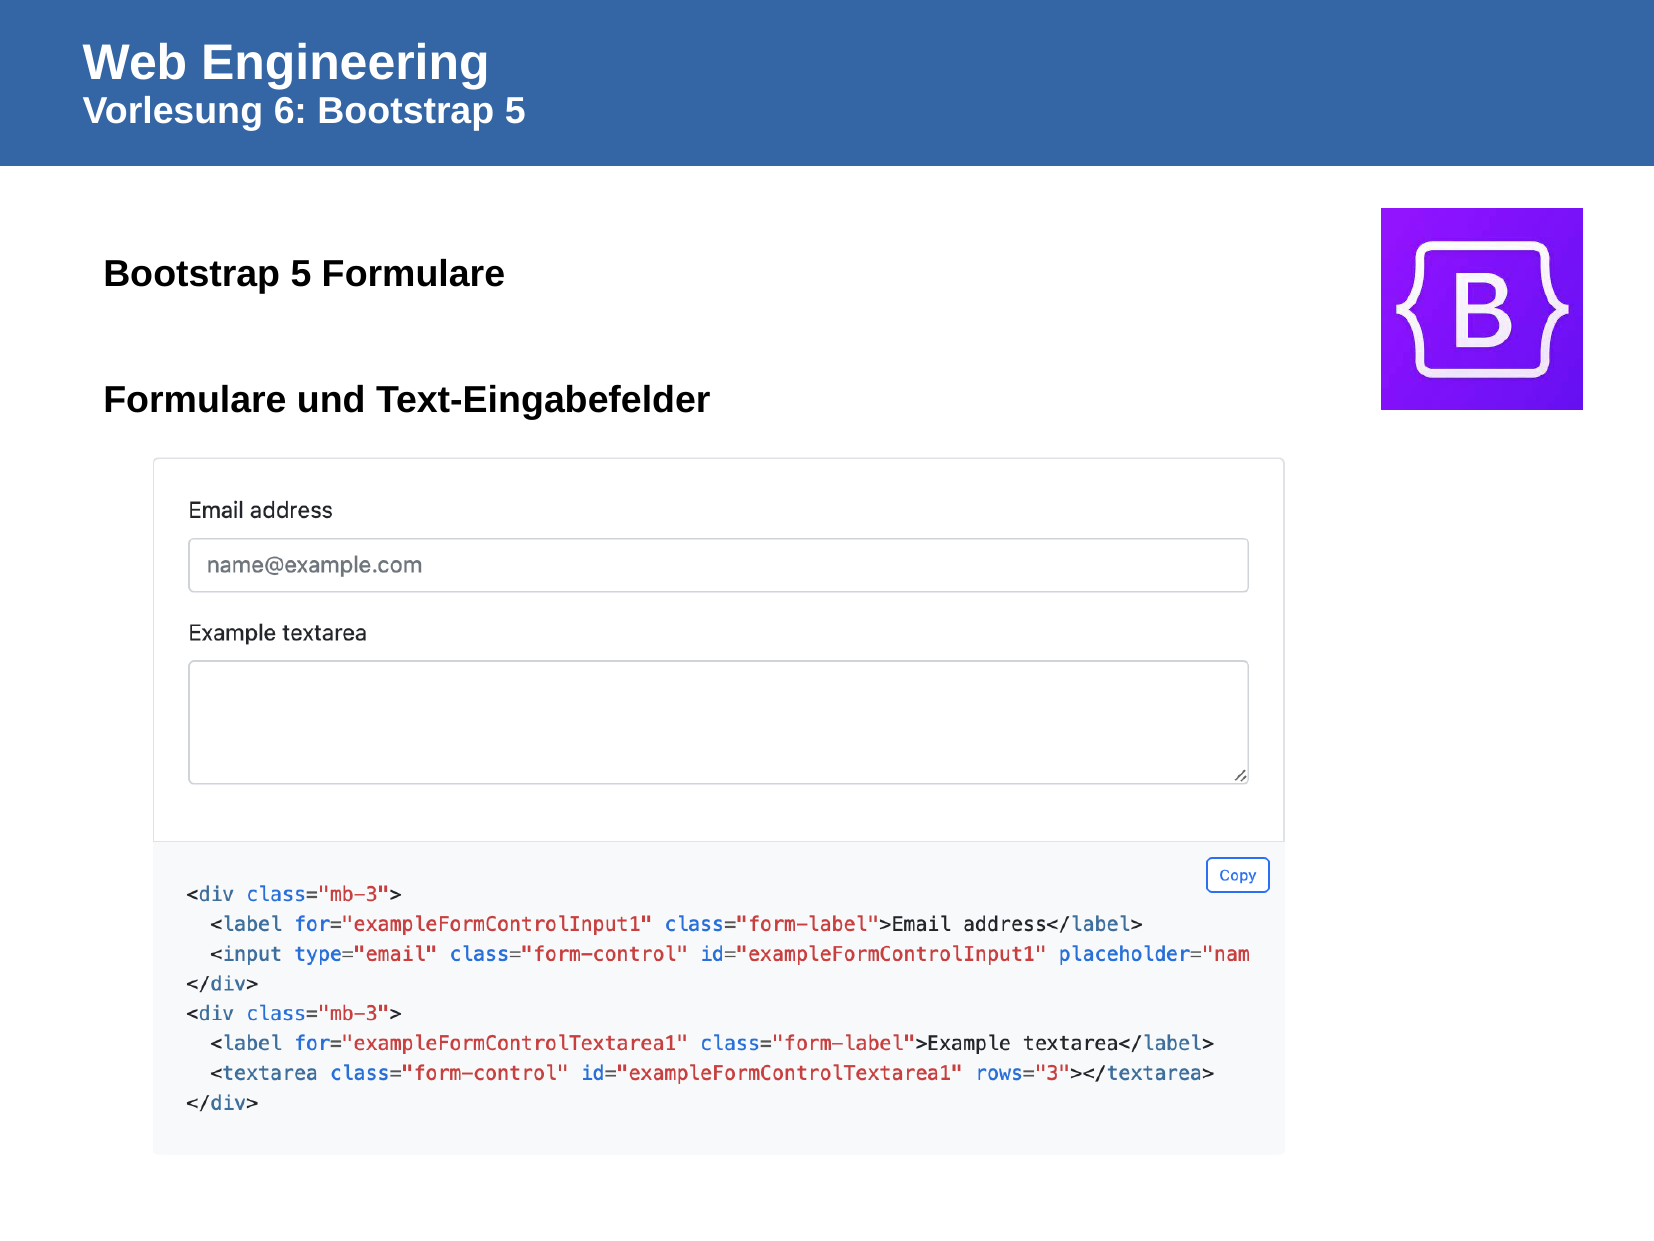

# Web Engineering Vorlesung 6: Bootstrap 5
Bootstrap 5 Formulare
Formulare und Text-Eingabefelder